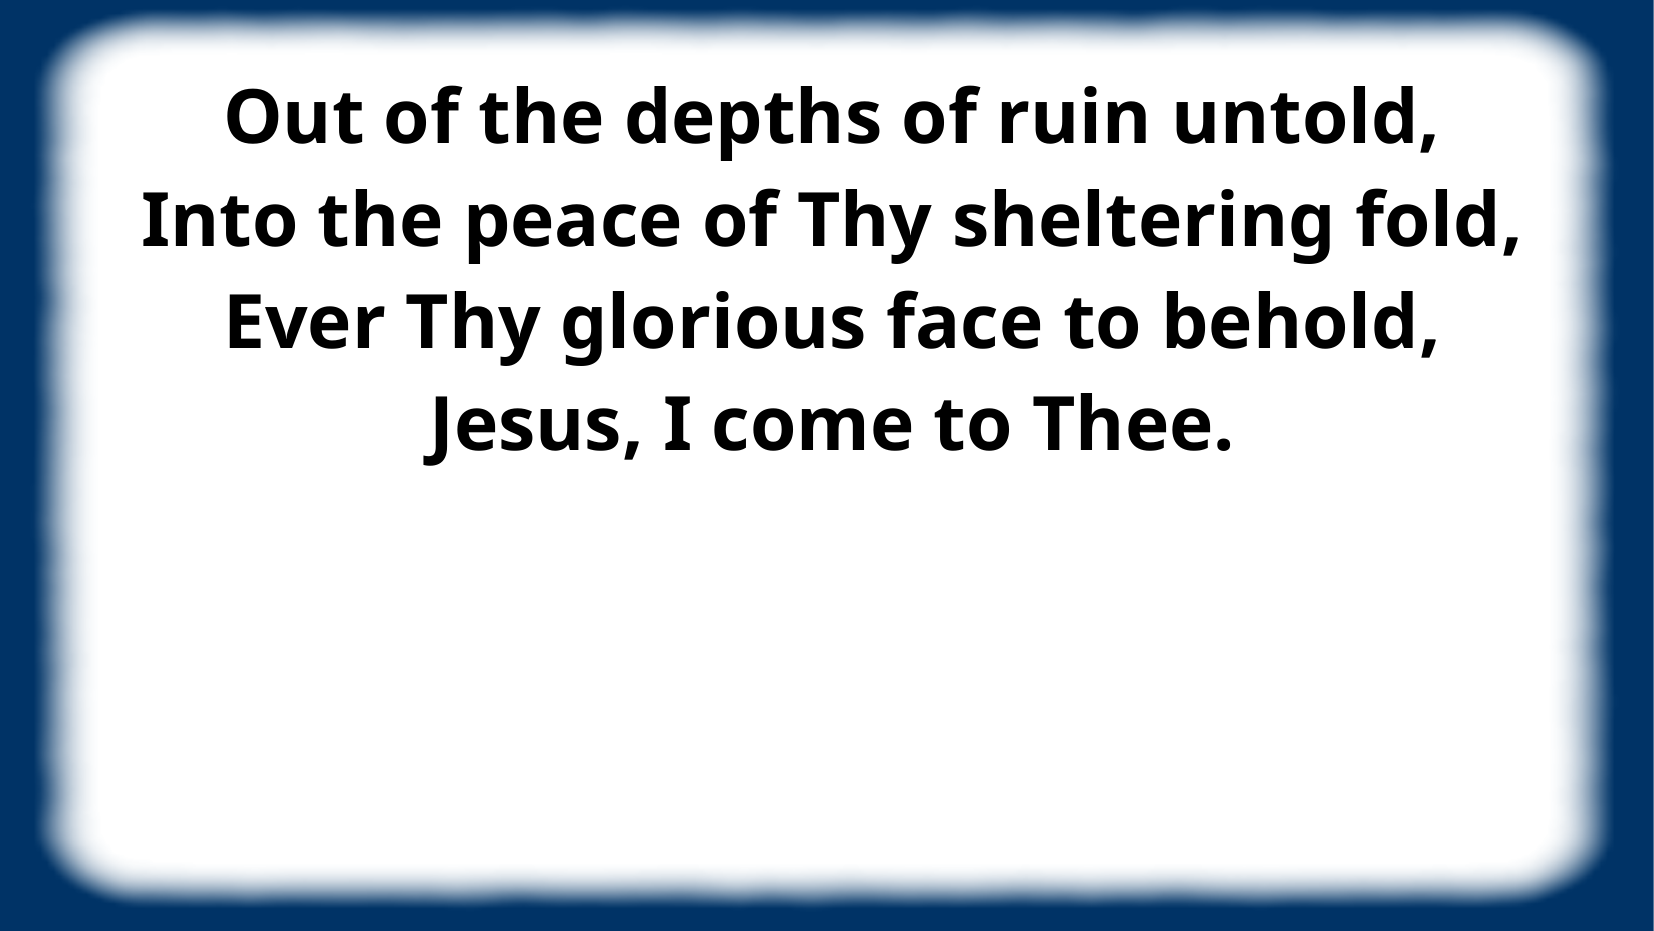

Out of the depths of ruin untold,
Into the peace of Thy sheltering fold,
Ever Thy glorious face to behold,
Jesus, I come to Thee.